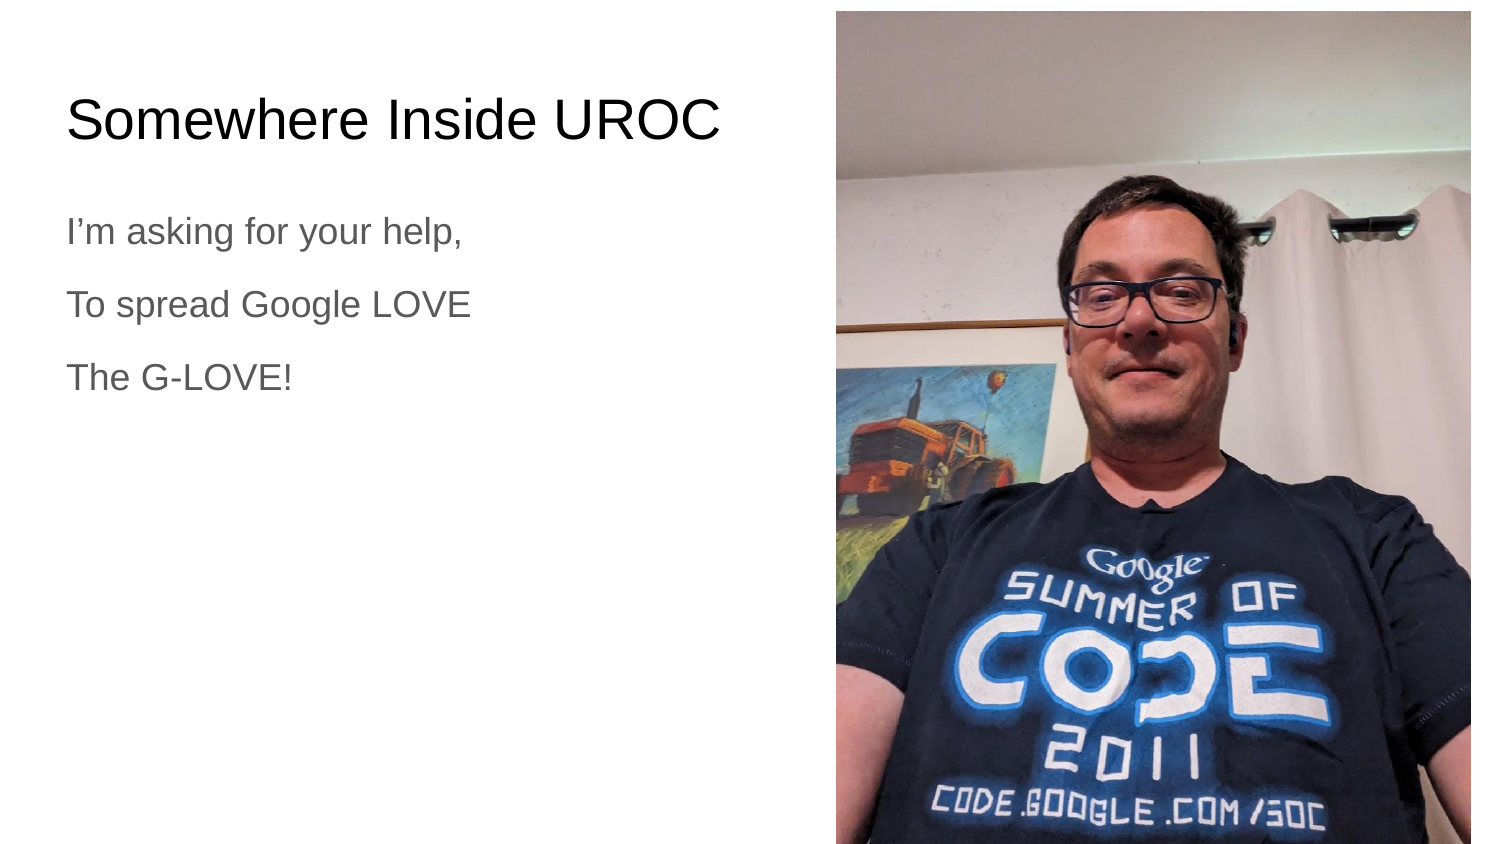

Somewhere Inside UROC
I’m asking for your help,
To spread Google LOVE
The G-LOVE!